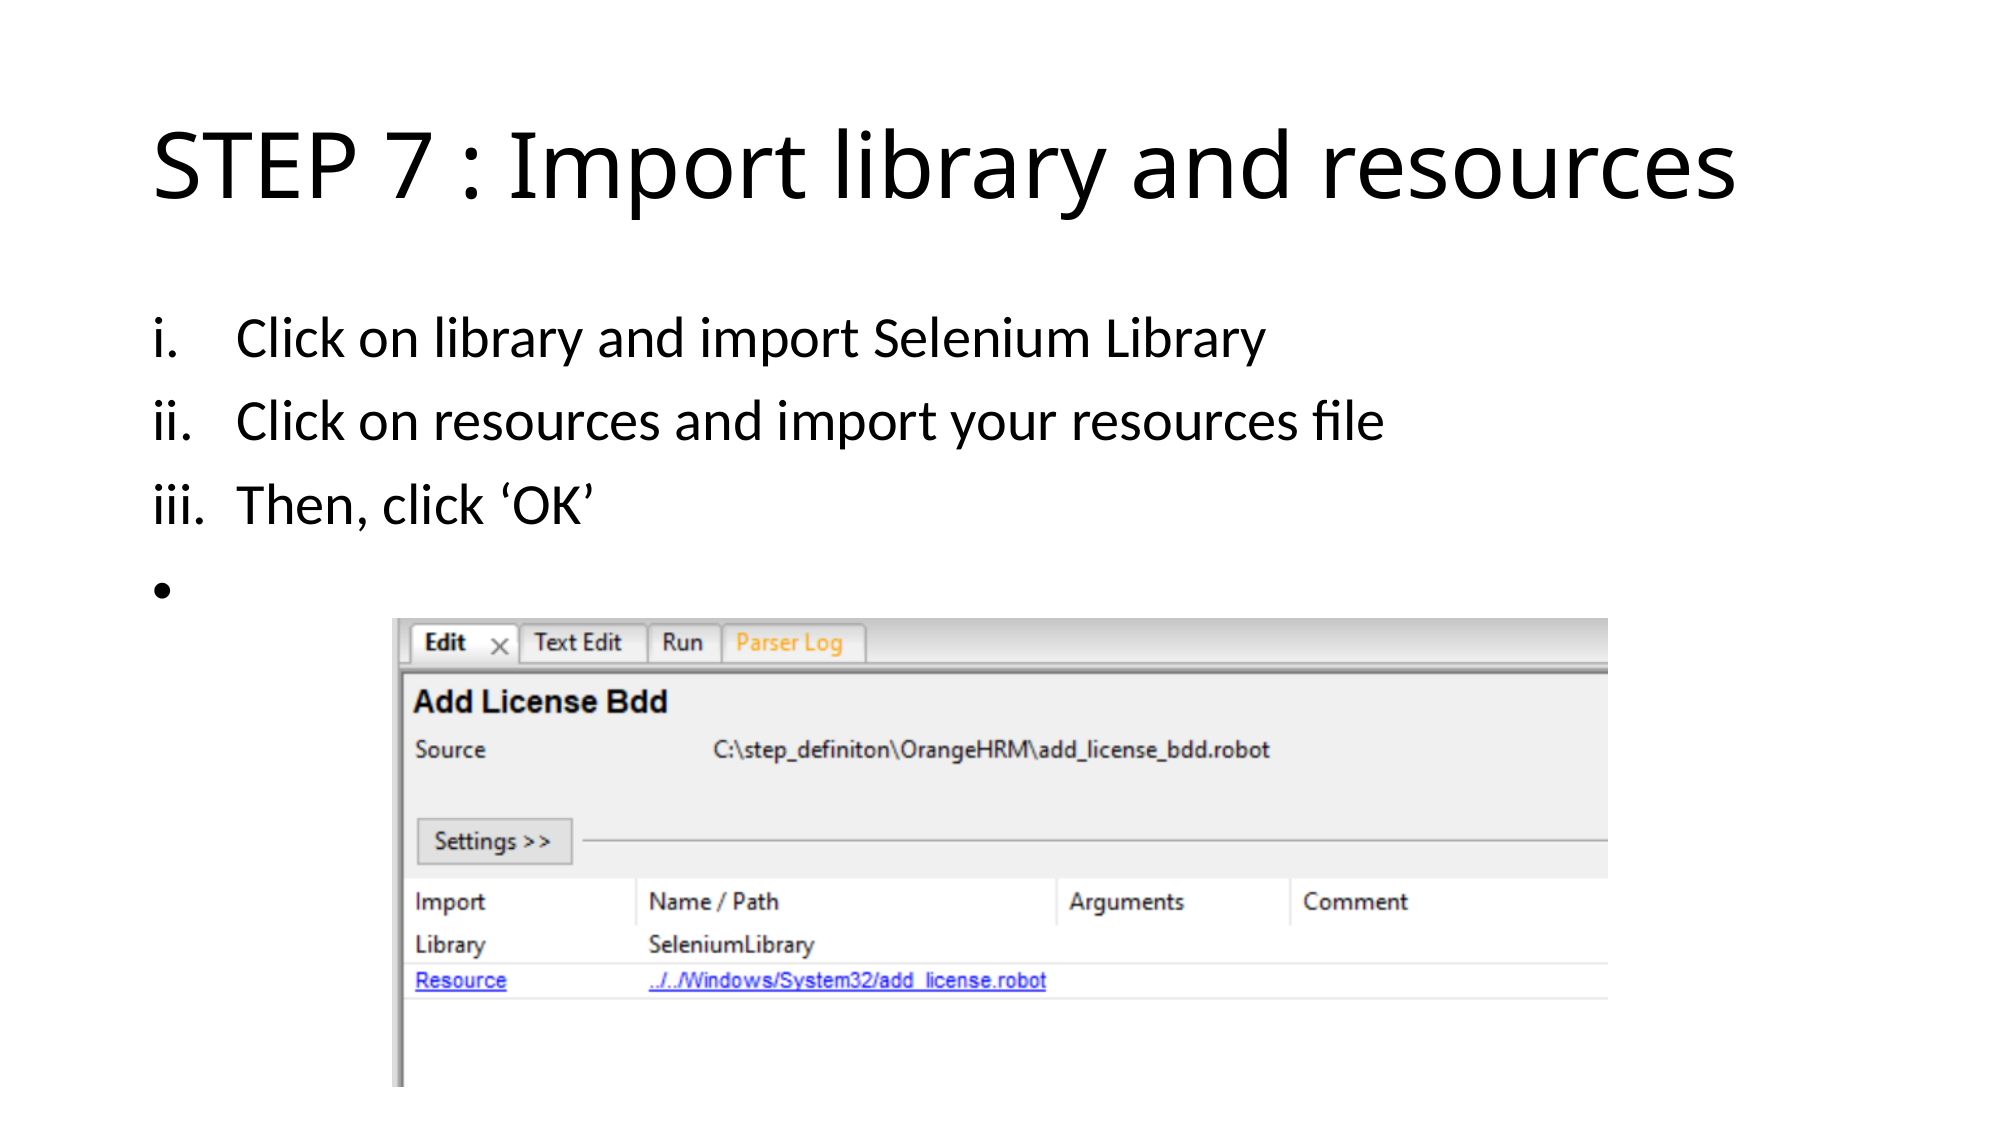

# STEP 7 : Import library and resources
Click on library and import Selenium Library
Click on resources and import your resources file
Then, click ‘OK’